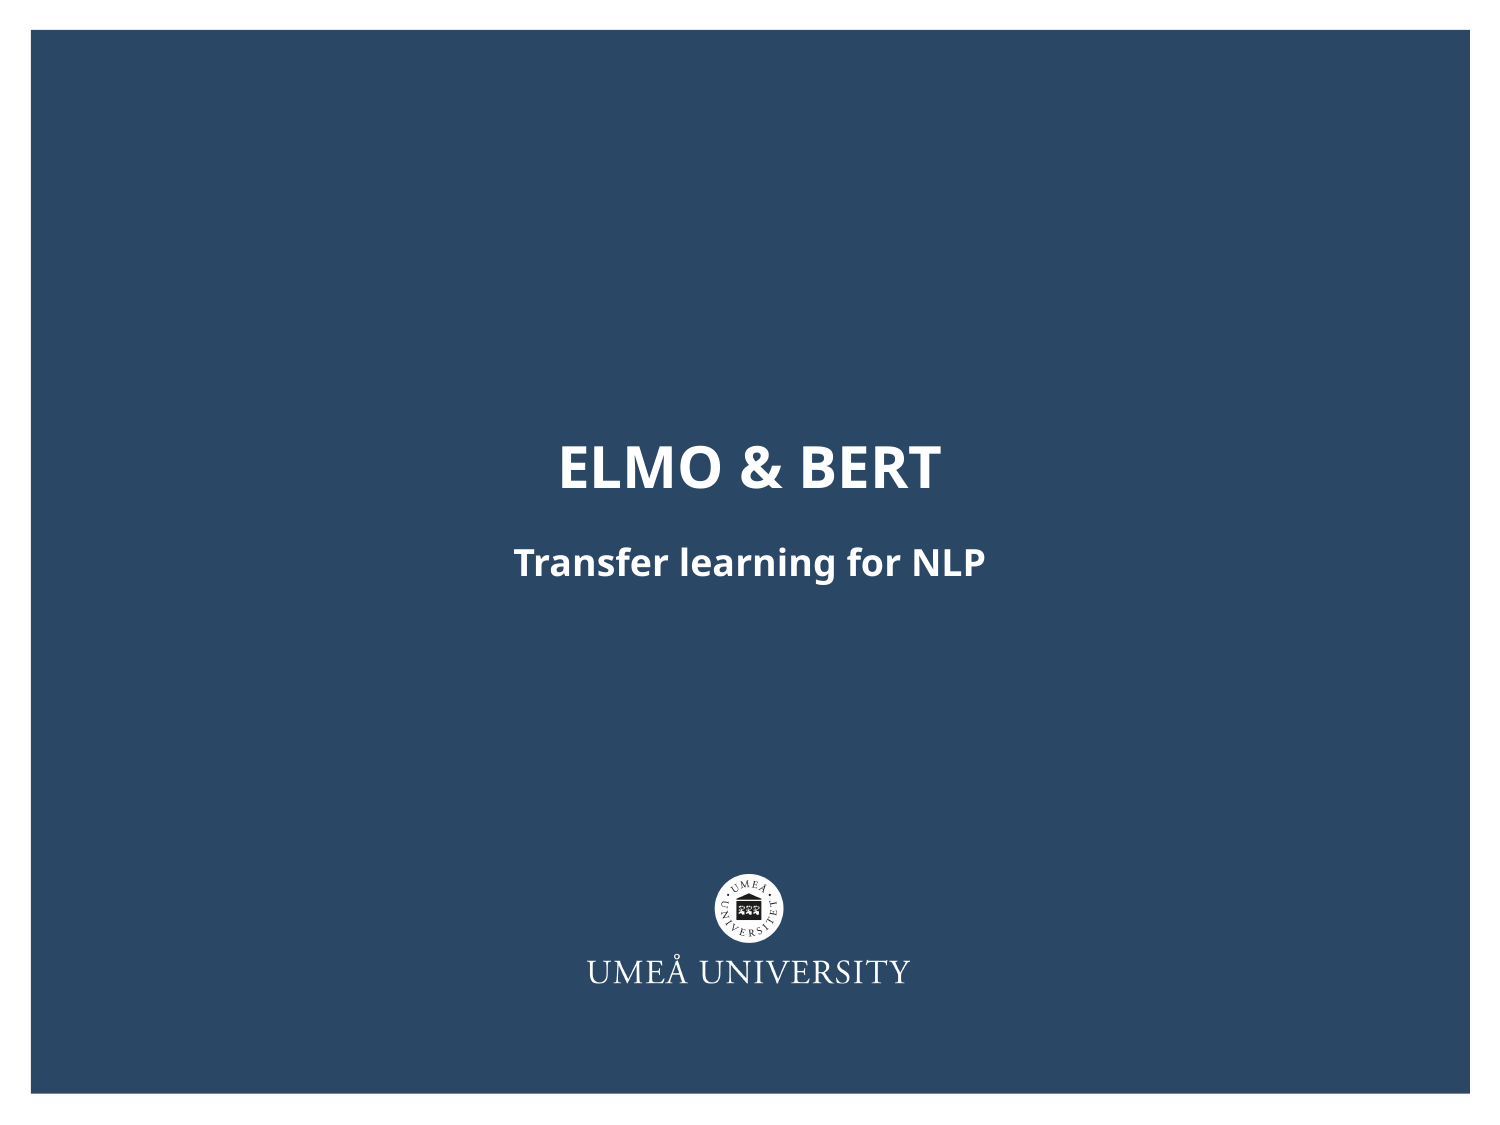

# ELMO & BERT
Transfer learning for NLP